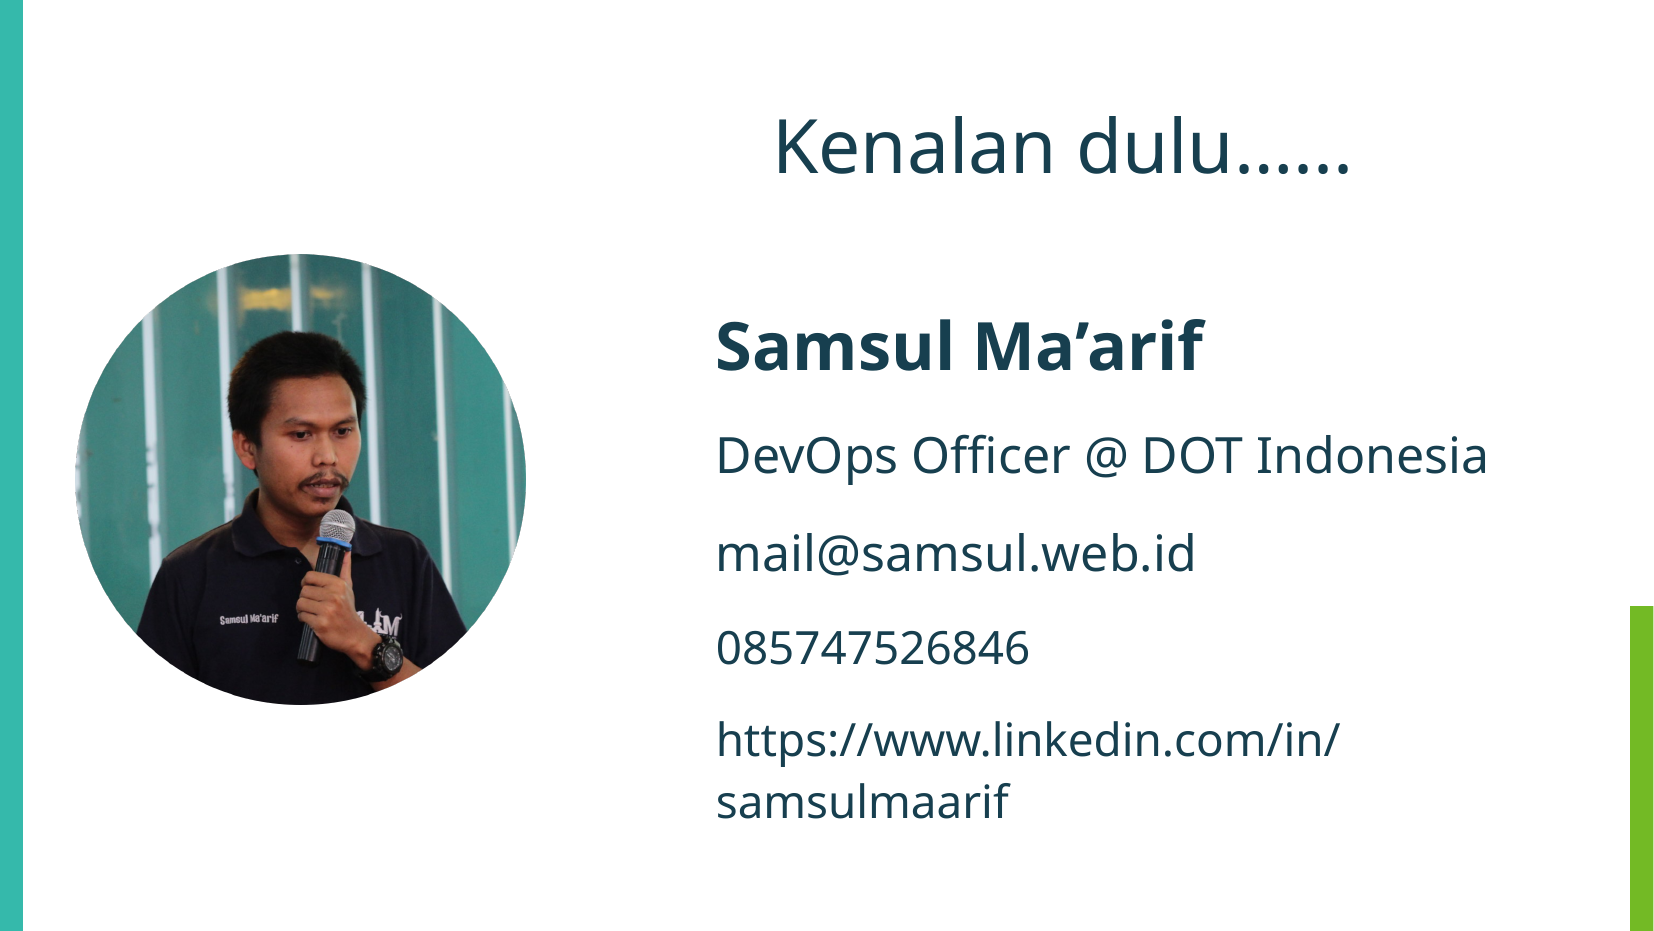

# Kenalan dulu…...
Samsul Ma’arif
DevOps Officer @ DOT Indonesia
mail@samsul.web.id
085747526846
https://www.linkedin.com/in/samsulmaarif